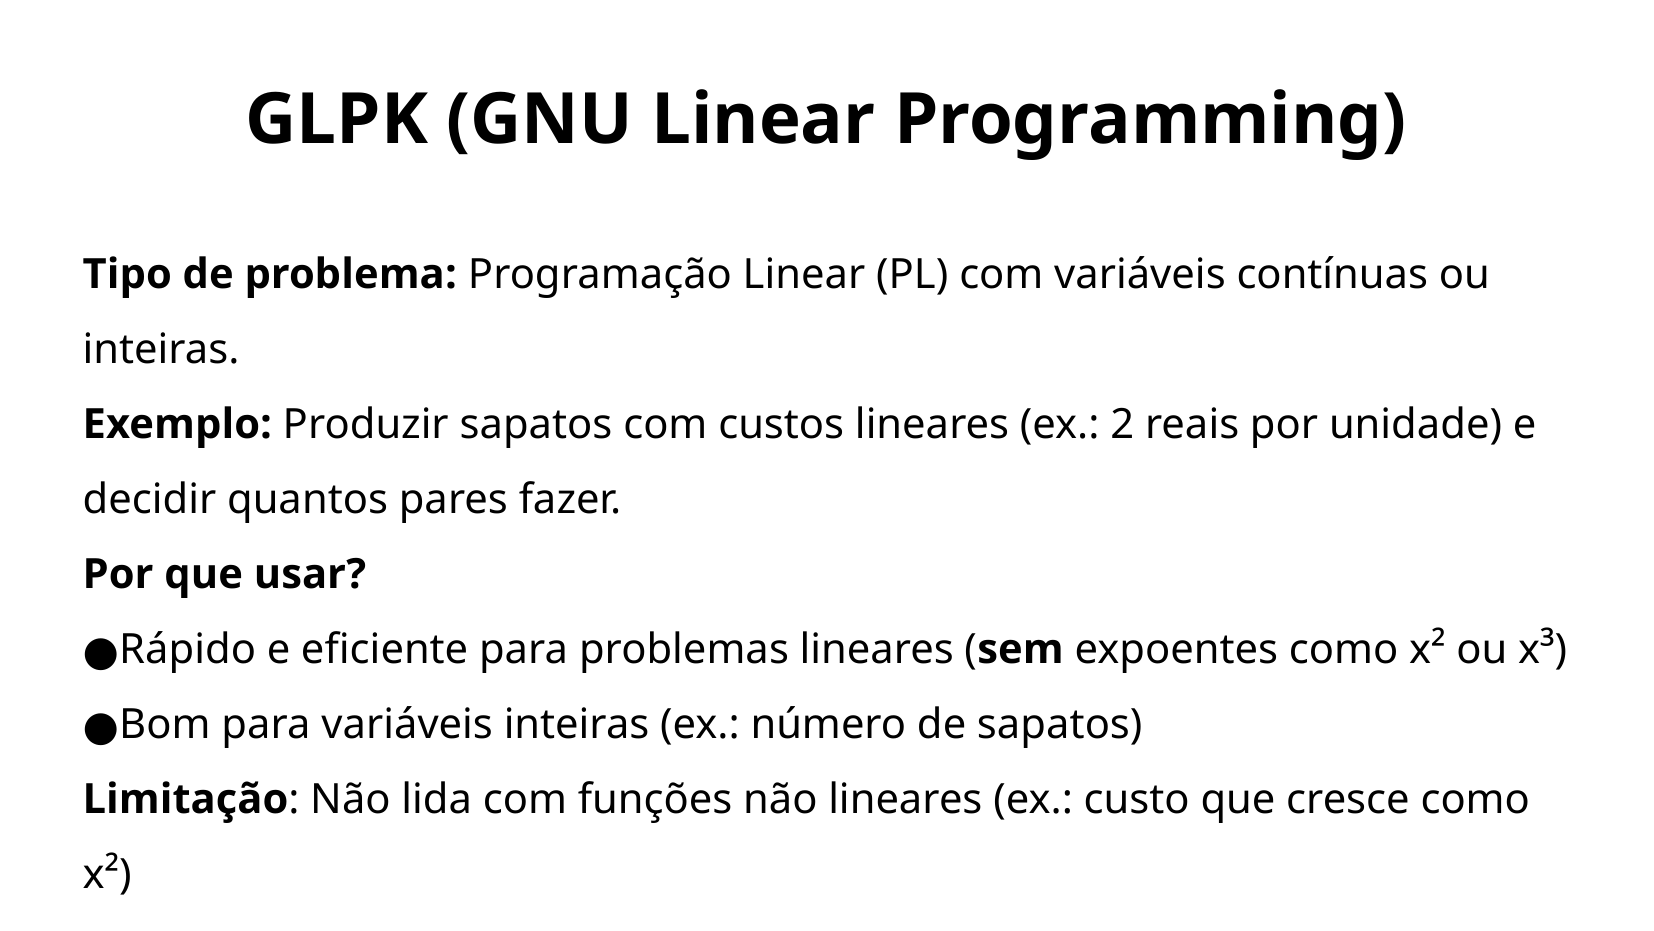

GLPK (GNU Linear Programming)
Tipo de problema: Programação Linear (PL) com variáveis contínuas ou inteiras.
Exemplo: Produzir sapatos com custos lineares (ex.: 2 reais por unidade) e decidir quantos pares fazer.
Por que usar?
Rápido e eficiente para problemas lineares (sem expoentes como x² ou x³)
Bom para variáveis inteiras (ex.: número de sapatos)
Limitação: Não lida com funções não lineares (ex.: custo que cresce como x²)